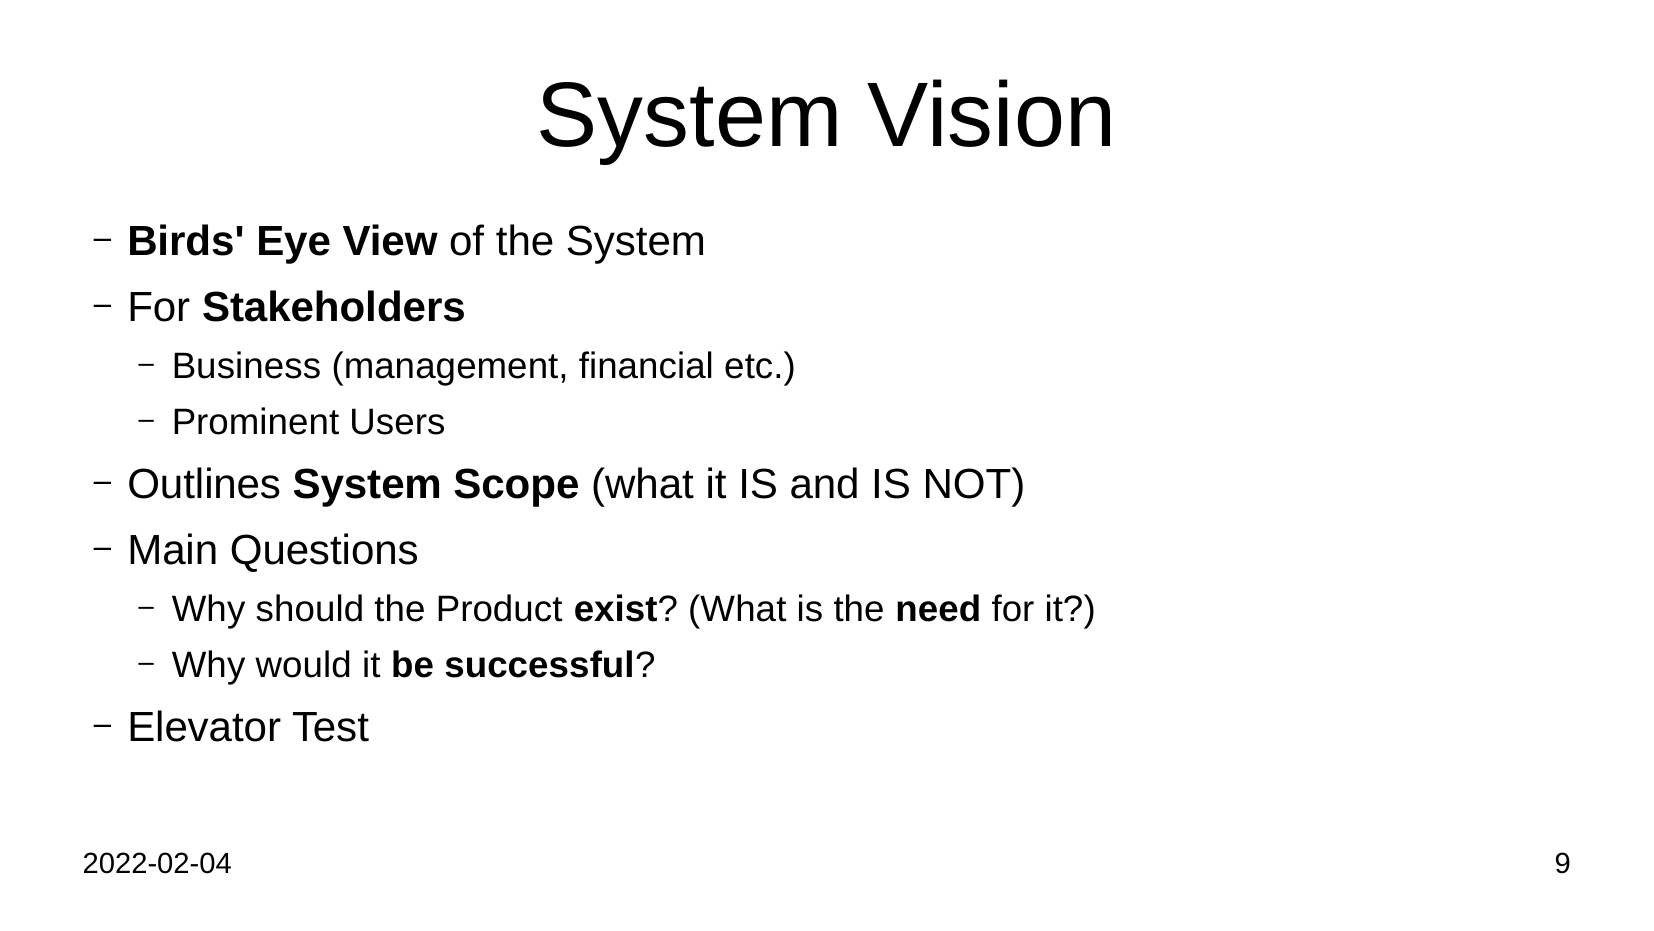

# System Vision
Birds' Eye View of the System
For Stakeholders
Business (management, financial etc.)
Prominent Users
Outlines System Scope (what it IS and IS NOT)
Main Questions
Why should the Product exist? (What is the need for it?)
Why would it be successful?
Elevator Test
2022-02-04
9